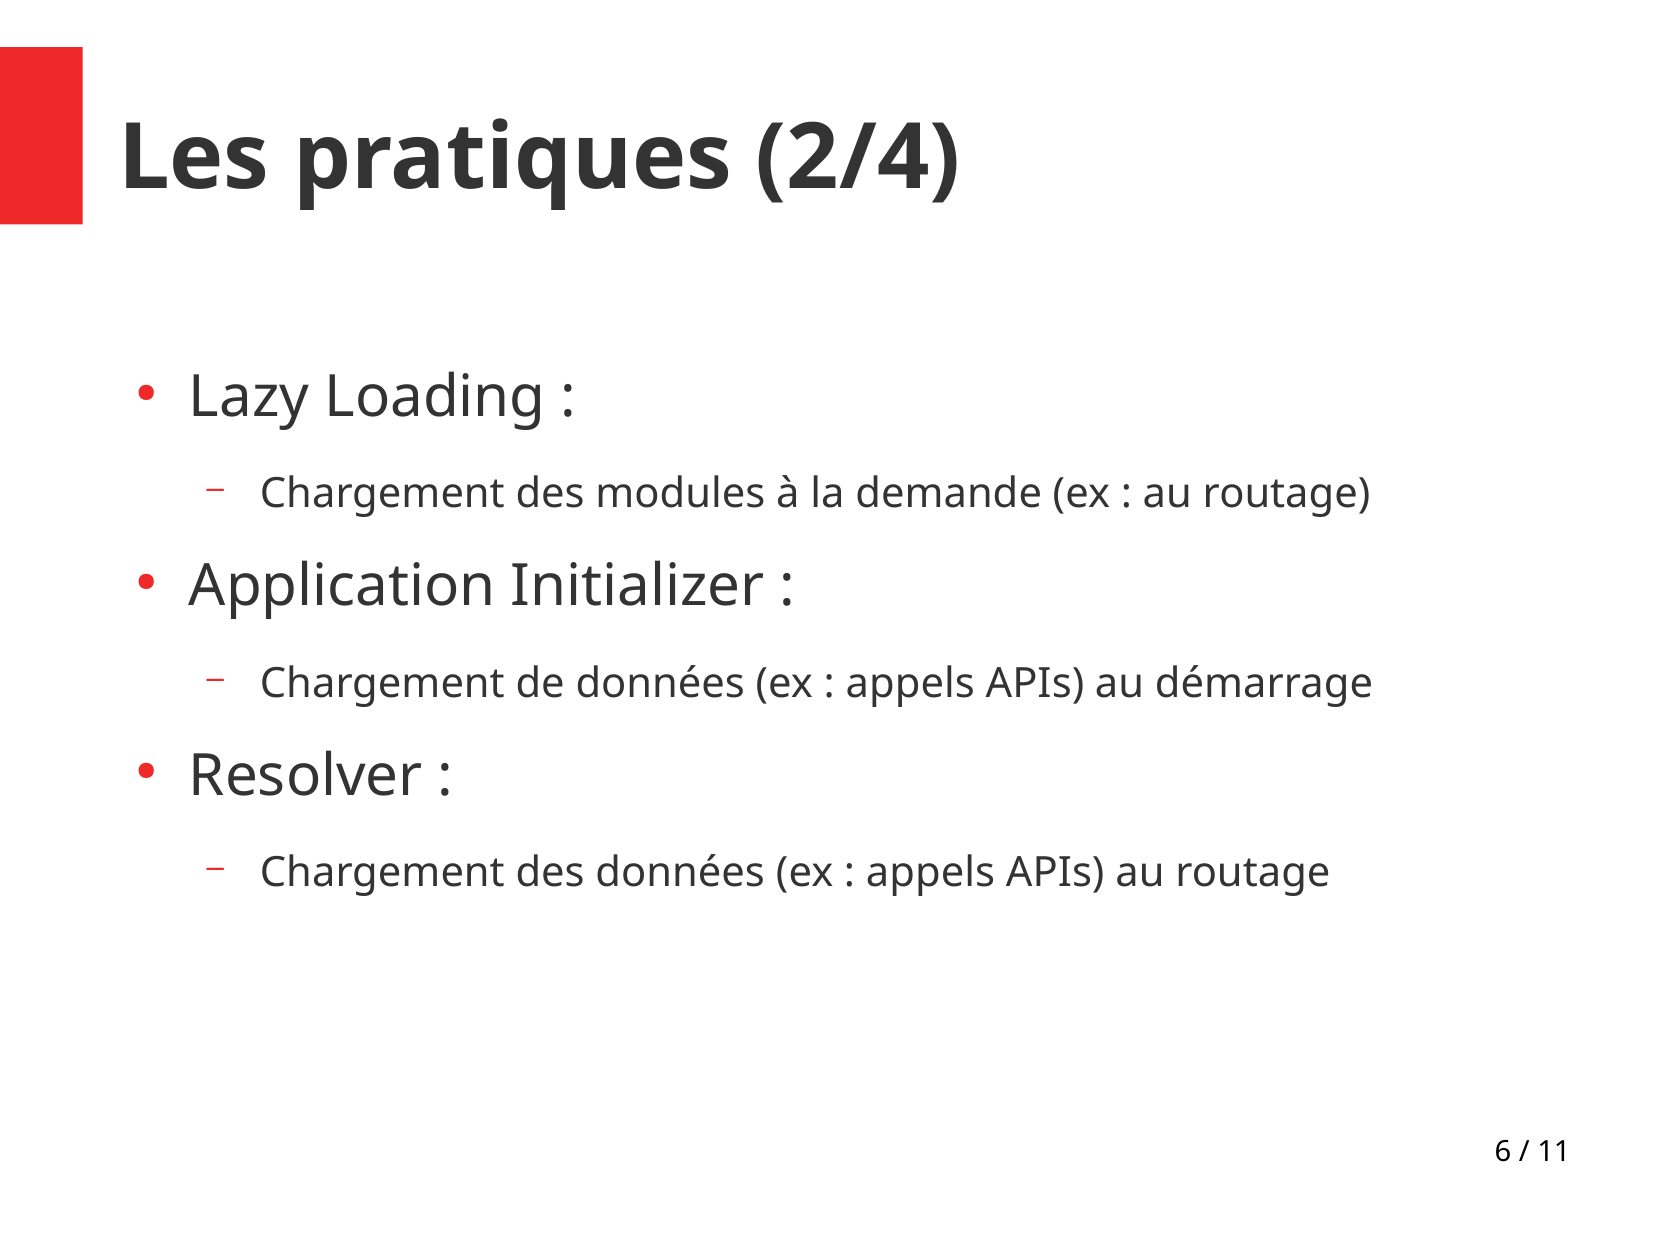

# Les pratiques (2/4)
Lazy Loading :
Chargement des modules à la demande (ex : au routage)
Application Initializer :
Chargement de données (ex : appels APIs) au démarrage
Resolver :
Chargement des données (ex : appels APIs) au routage
6